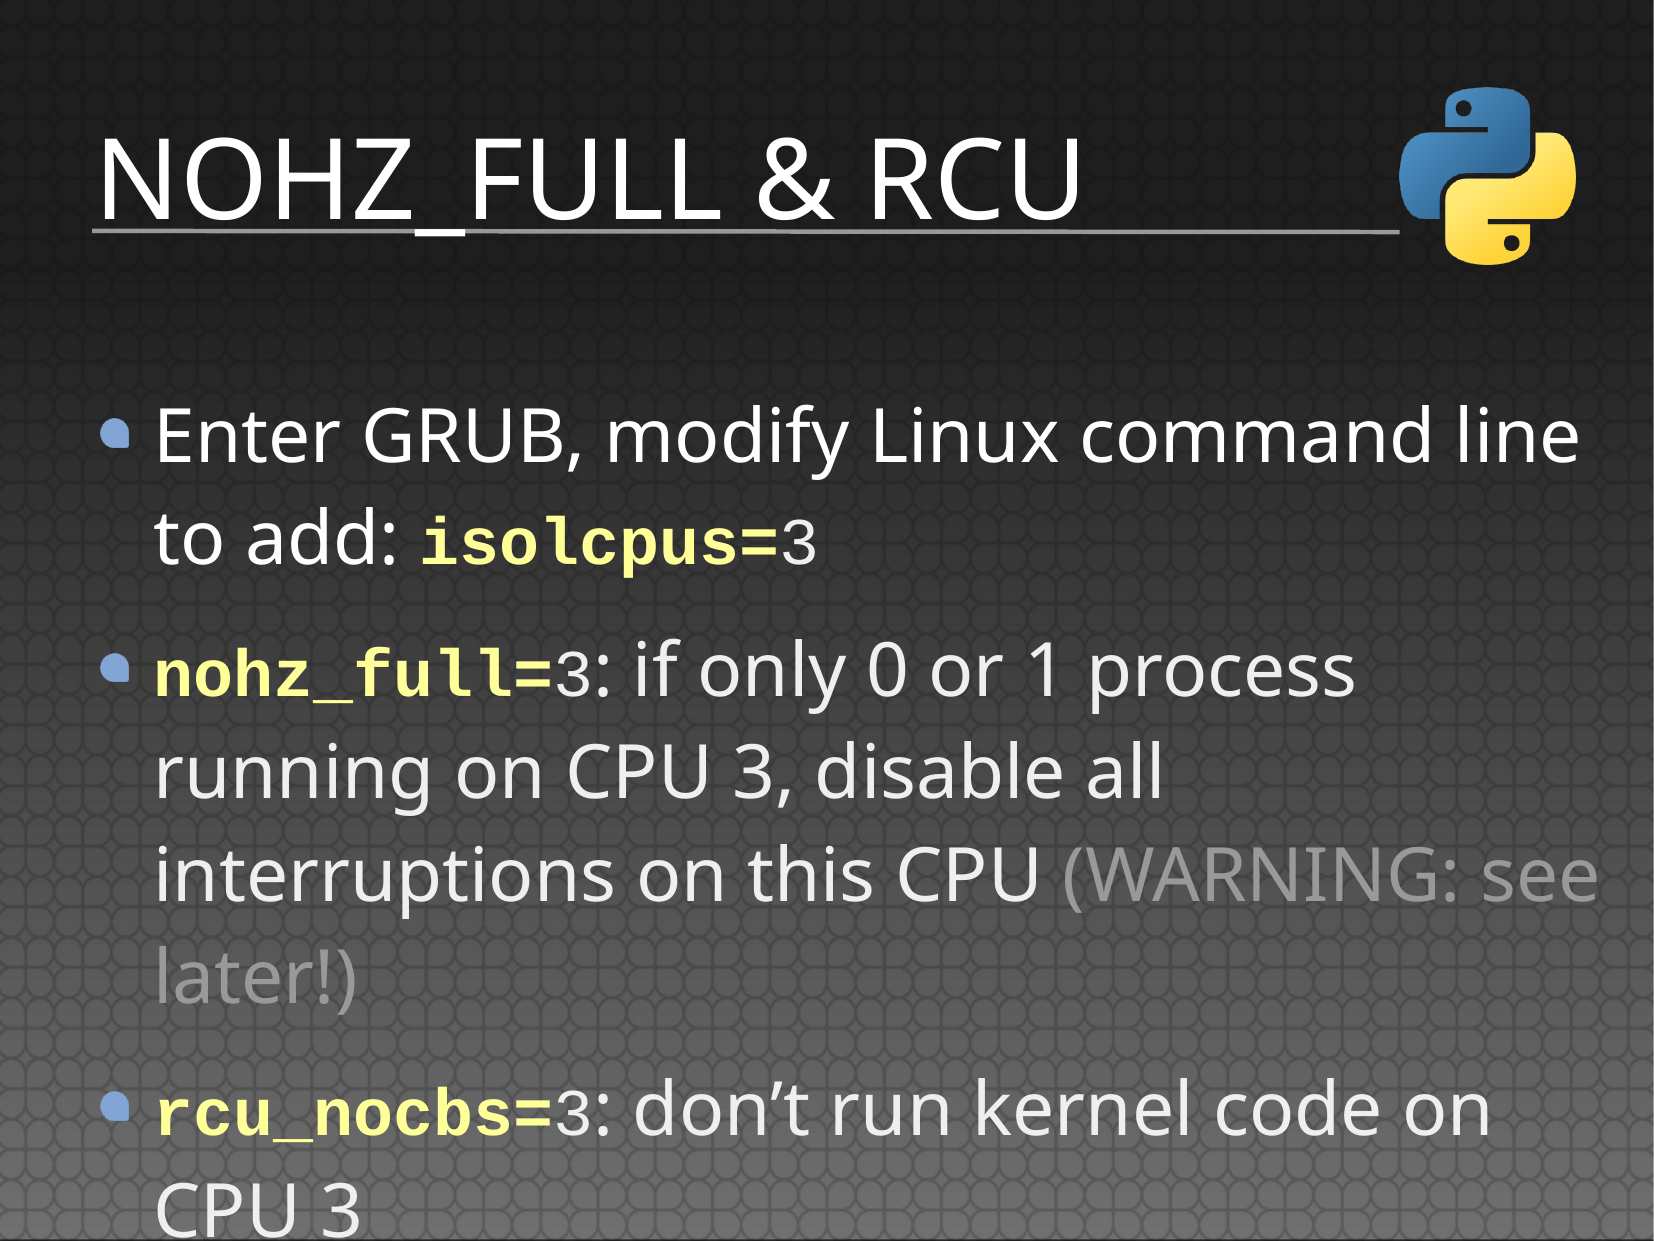

NOHZ_FULL & RCU
# Enter GRUB, modify Linux command line to add: isolcpus=3
nohz_full=3: if only 0 or 1 process running on CPU 3, disable all interruptions on this CPU (WARNING: see later!)
rcu_nocbs=3: don’t run kernel code on CPU 3